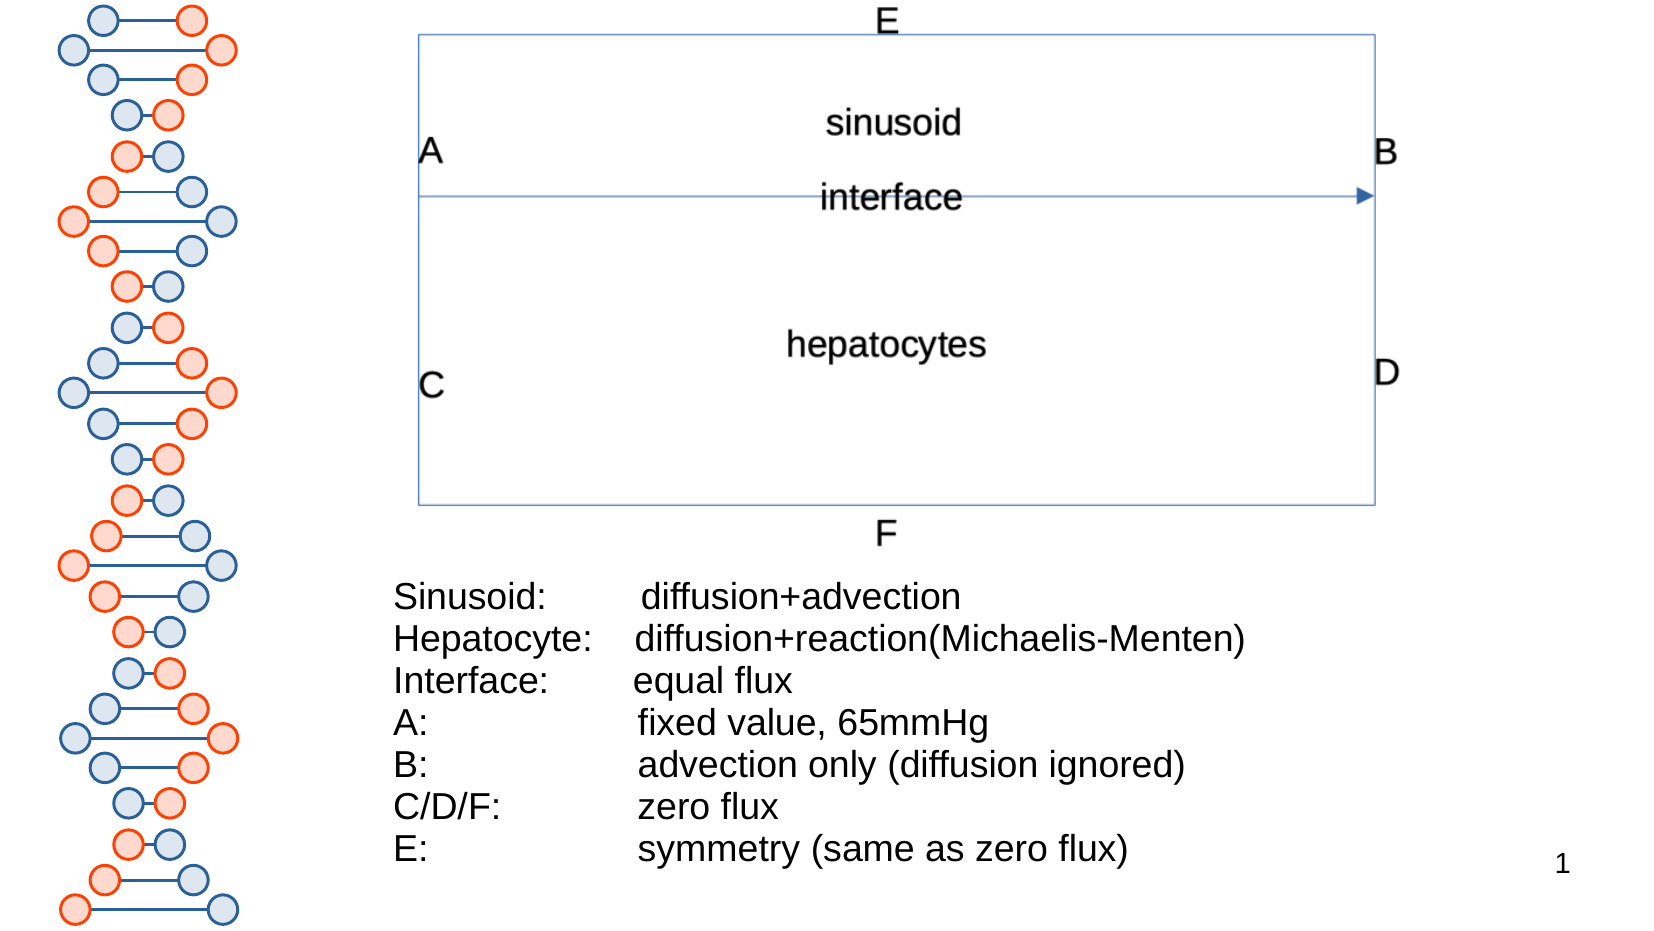

Sinusoid: diffusion+advection
Hepatocyte: diffusion+reaction(Michaelis-Menten)
Interface: equal flux
A: fixed value, 65mmHg
B: advection only (diffusion ignored)
C/D/F: zero flux
E: symmetry (same as zero flux)
1